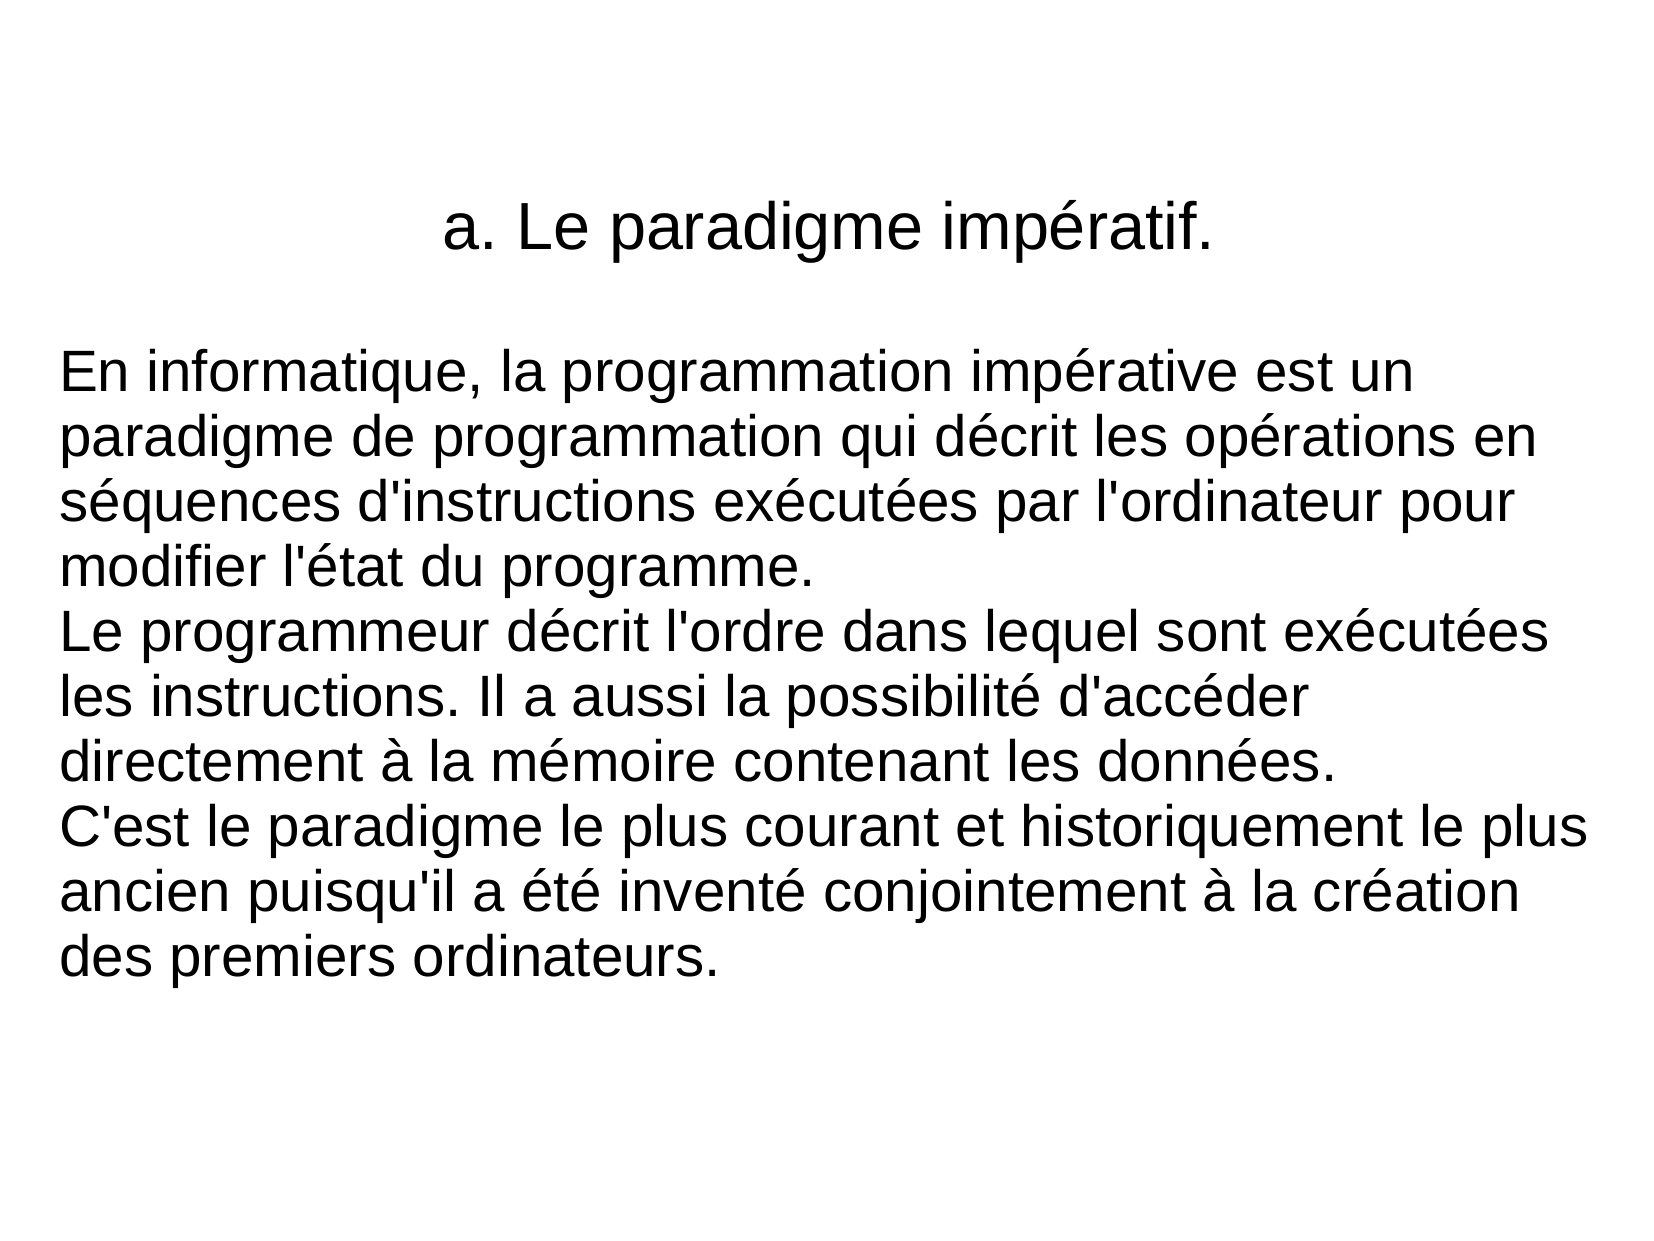

# a. Le paradigme impératif.
En informatique, la programmation impérative est un paradigme de programmation qui décrit les opérations en séquences d'instructions exécutées par l'ordinateur pour modifier l'état du programme.
Le programmeur décrit l'ordre dans lequel sont exécutées les instructions. Il a aussi la possibilité d'accéder directement à la mémoire contenant les données.
C'est le paradigme le plus courant et historiquement le plus ancien puisqu'il a été inventé conjointement à la création des premiers ordinateurs.